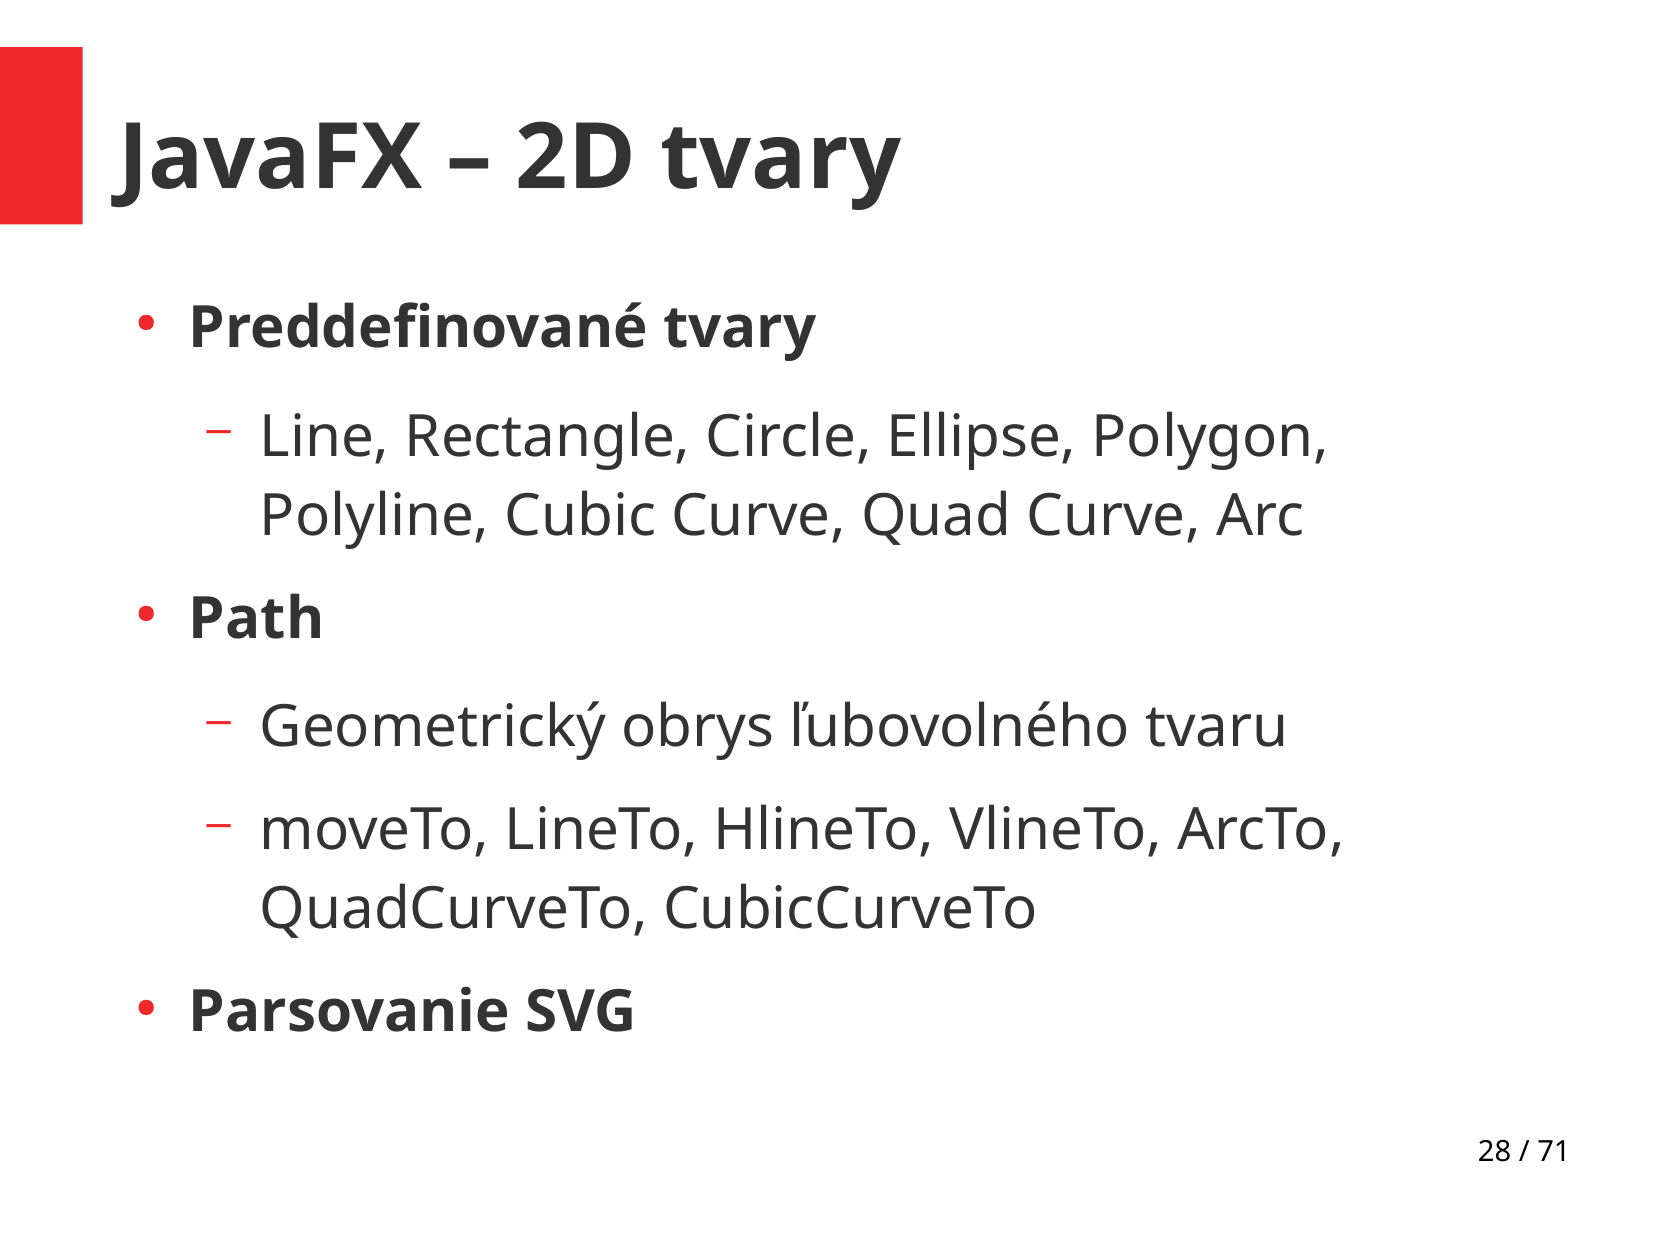

# JavaFX – 2D tvary
Preddefinované tvary
Line, Rectangle, Circle, Ellipse, Polygon, Polyline, Cubic Curve, Quad Curve, Arc
Path
Geometrický obrys ľubovolného tvaru
moveTo, LineTo, HlineTo, VlineTo, ArcTo, QuadCurveTo, CubicCurveTo
Parsovanie SVG
28